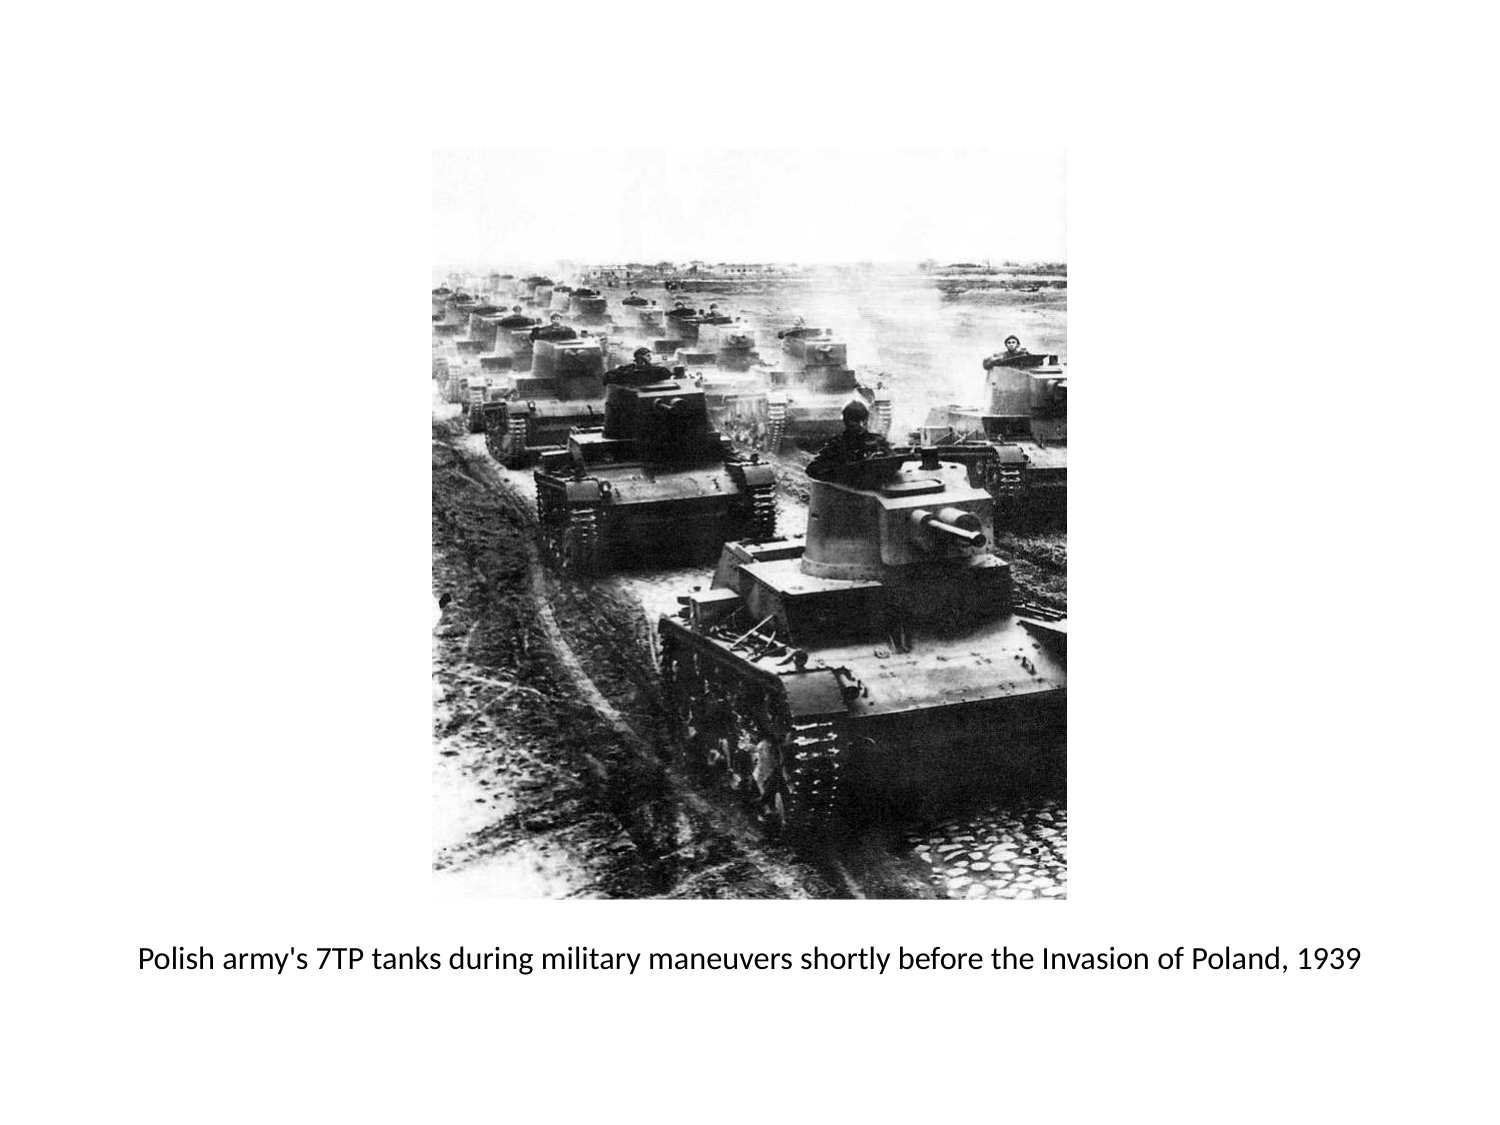

Polish army's 7TP tanks during military maneuvers shortly before the Invasion of Poland, 1939